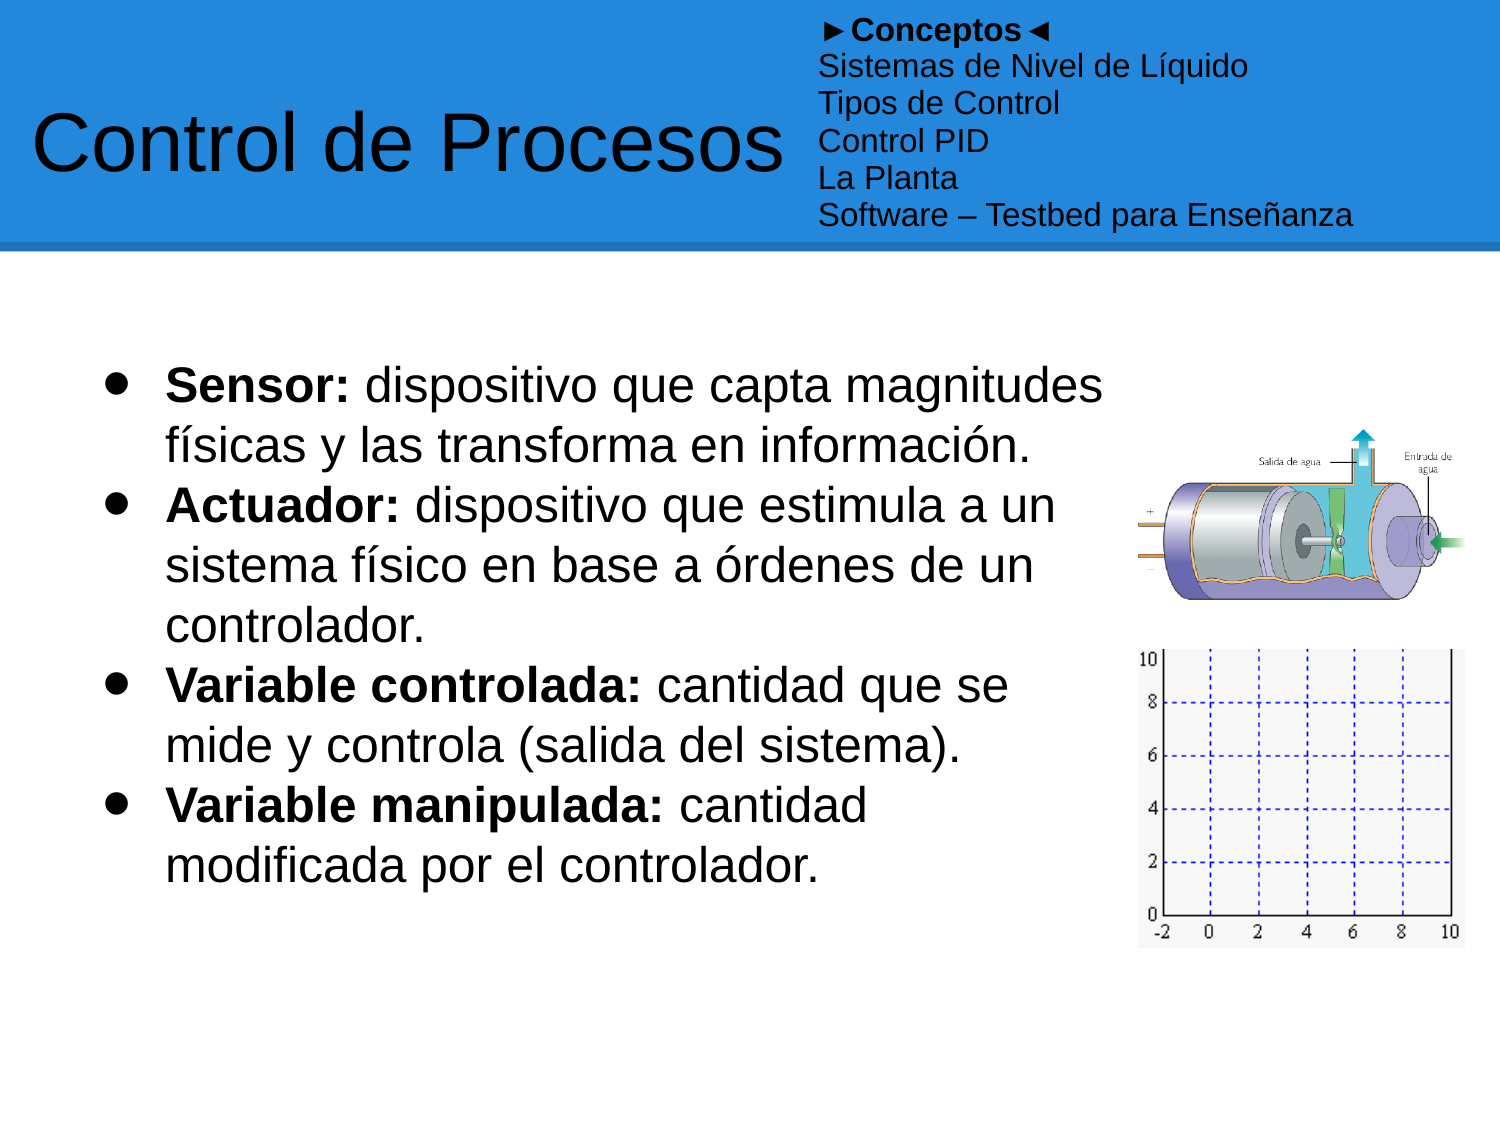

►Conceptos◄
Sistemas de Nivel de Líquido
Tipos de Control
Control PID
La Planta
Software – Testbed para Enseñanza
Control de Procesos
# Sensor: dispositivo que capta magnitudes físicas y las transforma en información.
Actuador: dispositivo que estimula a un sistema físico en base a órdenes de un controlador.
Variable controlada: cantidad que se mide y controla (salida del sistema).
Variable manipulada: cantidad modificada por el controlador.